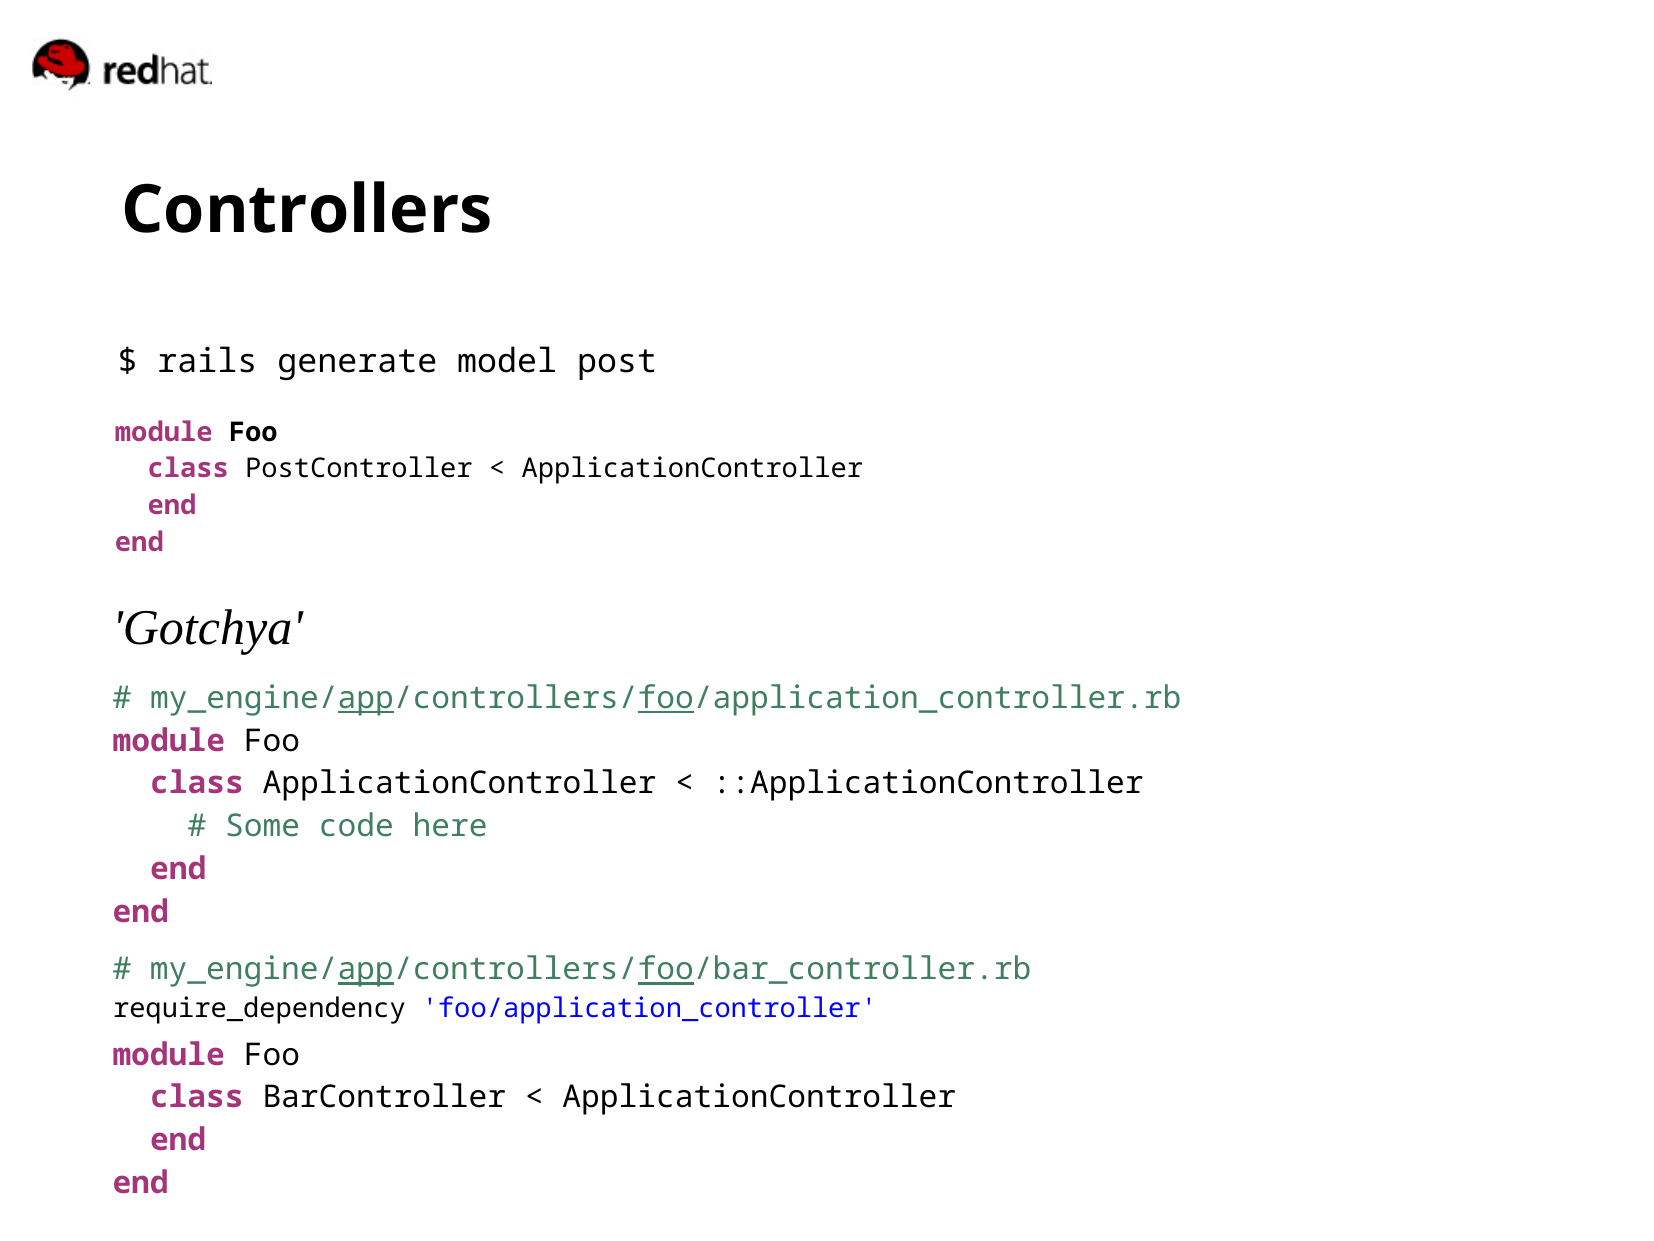

# Controllers
$ rails generate model post
module Foo
 class PostController < ApplicationController
 end
end
'Gotchya'
# my_engine/app/controllers/foo/application_controller.rb
module Foo
 class ApplicationController < ::ApplicationController
 # Some code here
 end
end
# my_engine/app/controllers/foo/bar_controller.rb
module Foo
 class BarController < ApplicationController
 end
end
require_dependency 'foo/application_controller'